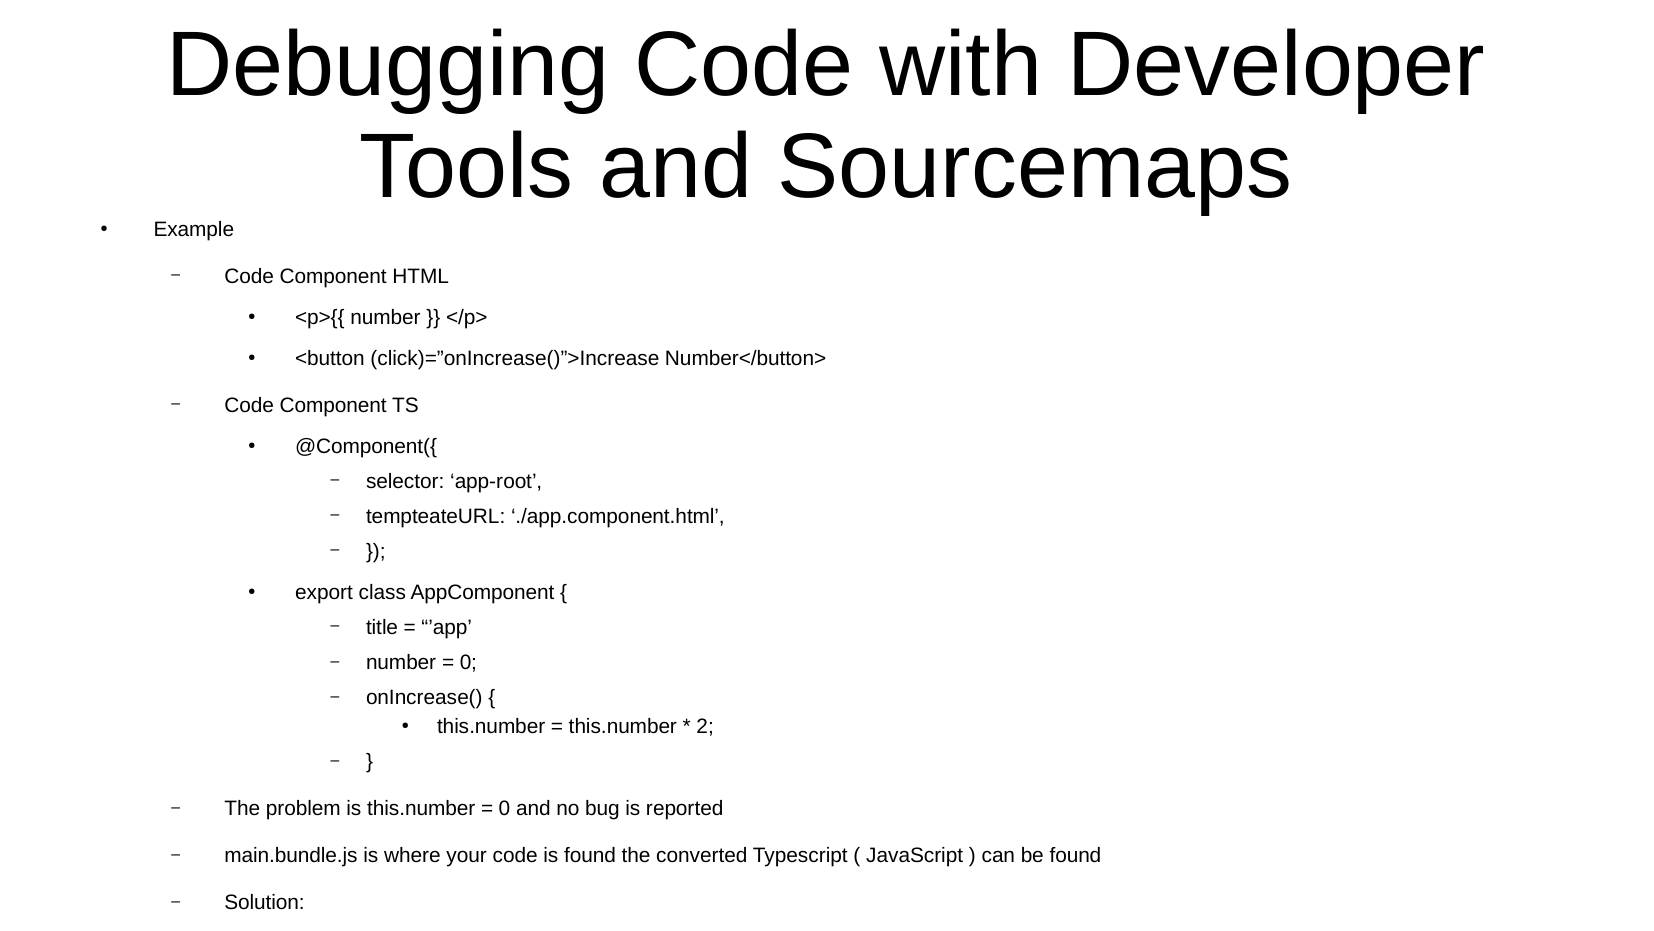

# Debugging Code with Developer Tools and Sourcemaps
Example
Code Component HTML
<p>{{ number }} </p>
<button (click)=”onIncrease()”>Increase Number</button>
Code Component TS
@Component({
selector: ‘app-root’,
tempteateURL: ‘./app.component.html’,
});
export class AppComponent {
title = “’app’
number = 0;
onIncrease() {
this.number = this.number * 2;
}
The problem is this.number = 0 and no bug is reported
main.bundle.js is where your code is found the converted Typescript ( JavaScript ) can be found
Solution: